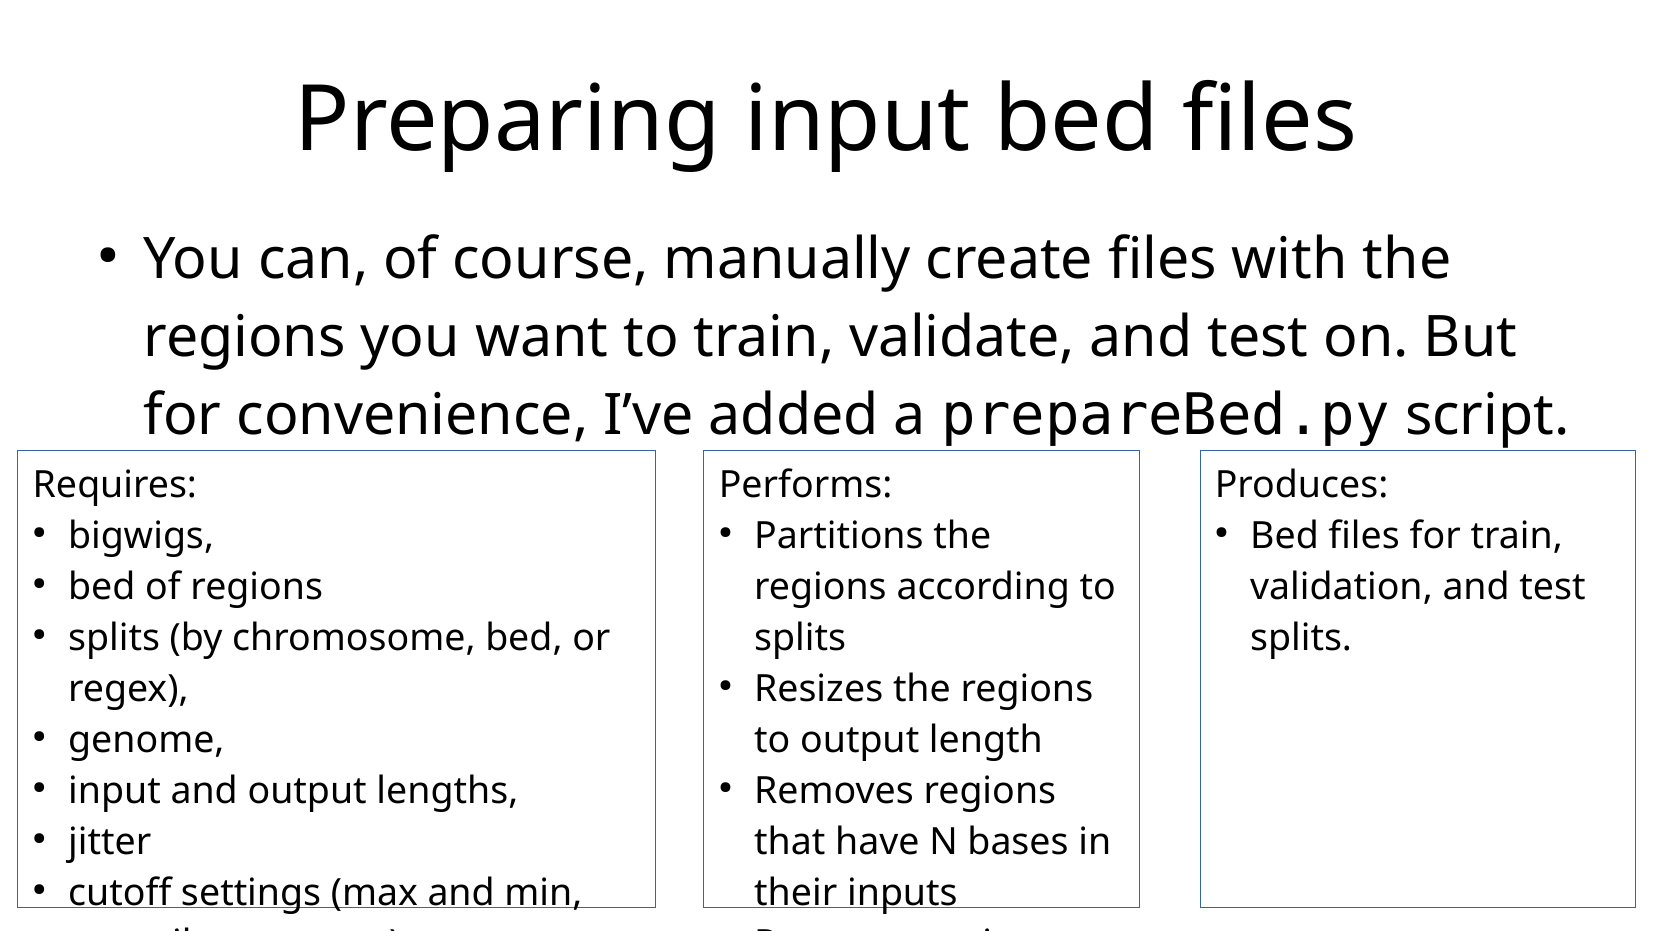

# Preparing input bed files
You can, of course, manually create files with the regions you want to train, validate, and test on. But for convenience, I’ve added a prepareBed.py script.
Requires:
bigwigs,
bed of regions
splits (by chromosome, bed, or regex),
genome,
input and output lengths,
jitter
cutoff settings (max and min, quantile or counts)
Performs:
Partitions the regions according to splits
Resizes the regions to output length
Removes regions that have N bases in their inputs
Removes regions that exceed the cutoffs.
Produces:
Bed files for train, validation, and test splits.